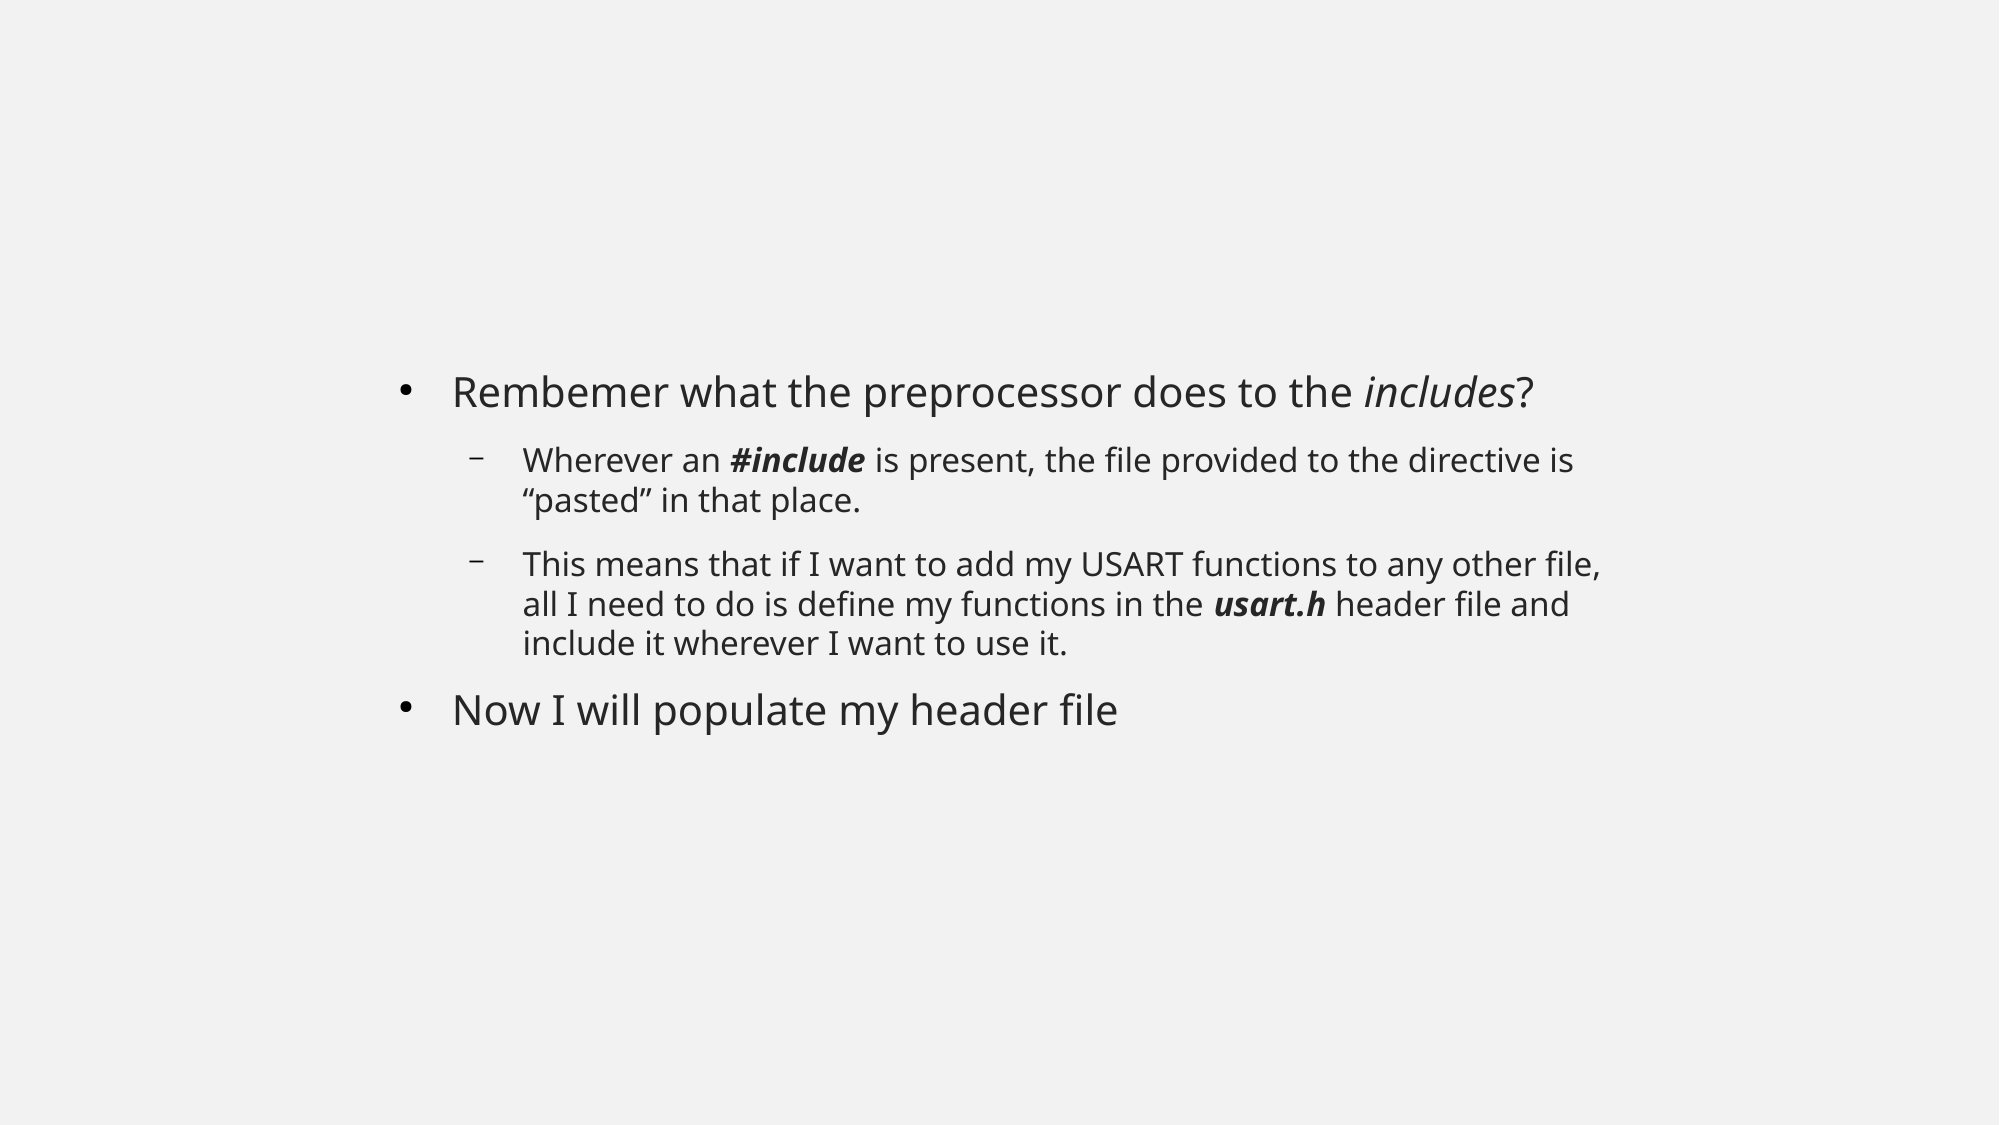

# Rembemer what the preprocessor does to the includes?
Wherever an #include is present, the file provided to the directive is “pasted” in that place.
This means that if I want to add my USART functions to any other file, all I need to do is define my functions in the usart.h header file and include it wherever I want to use it.
Now I will populate my header file